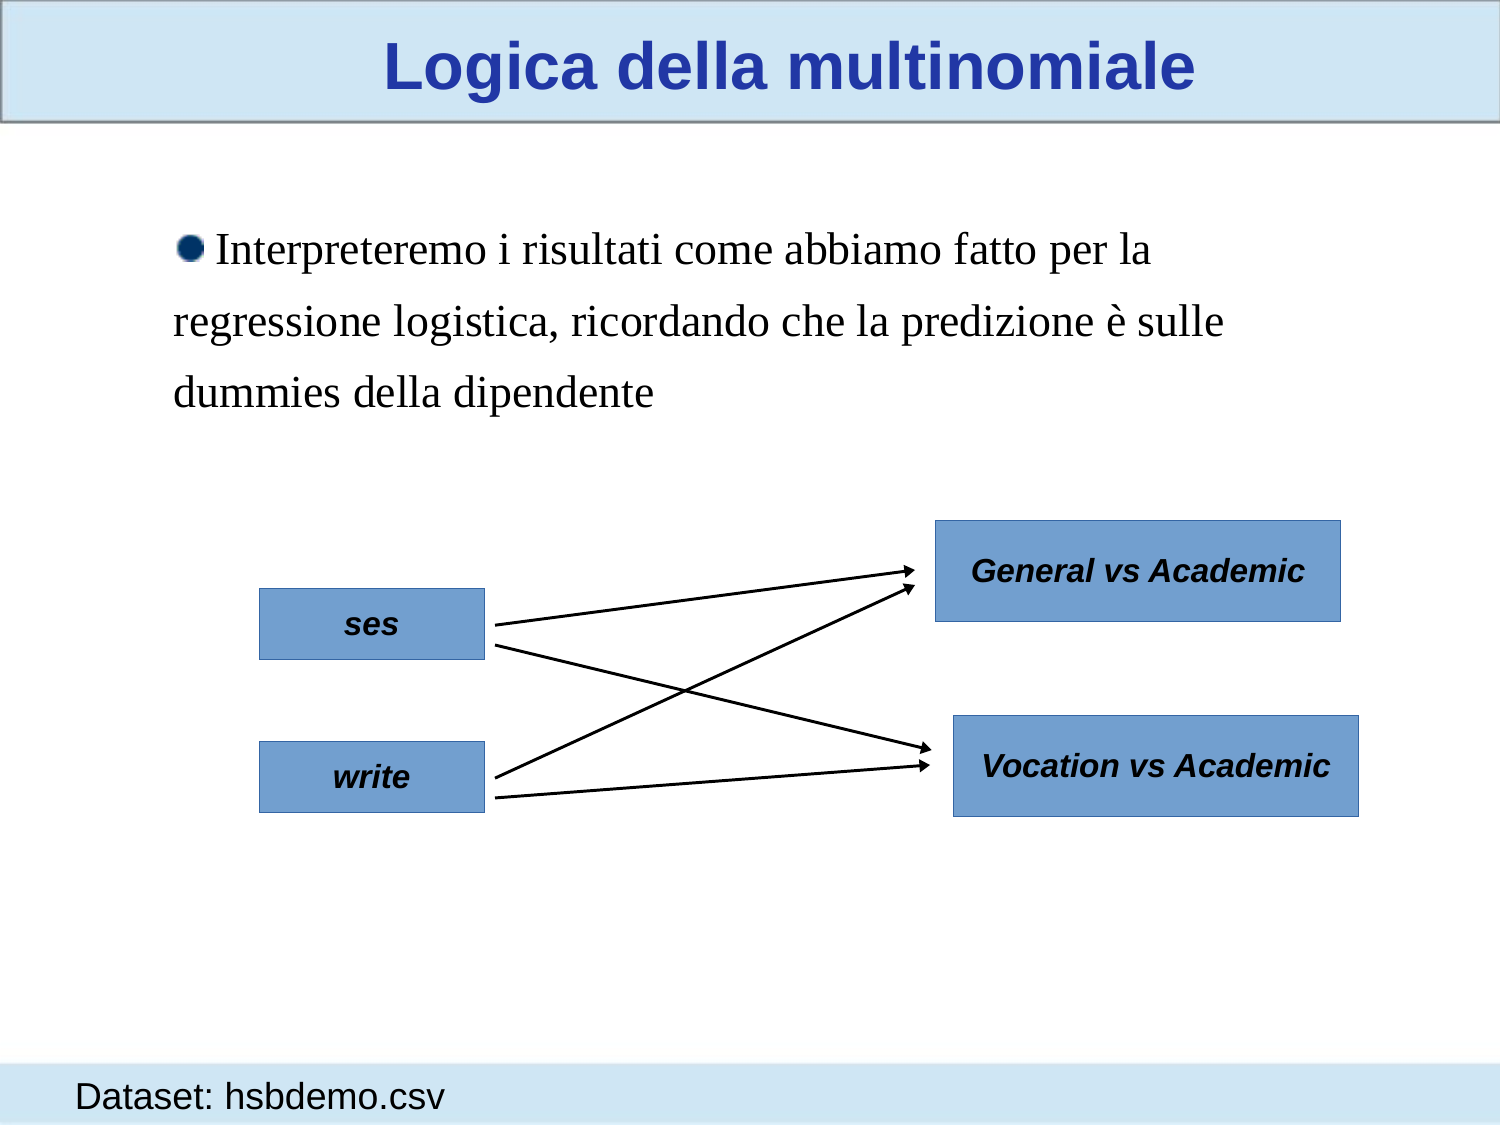

# Logica della multinomiale
 Interpreteremo i risultati come abbiamo fatto per la regressione logistica, ricordando che la predizione è sulle dummies della dipendente
General vs Academic
ses
Vocation vs Academic
write
Dataset: hsbdemo.csv